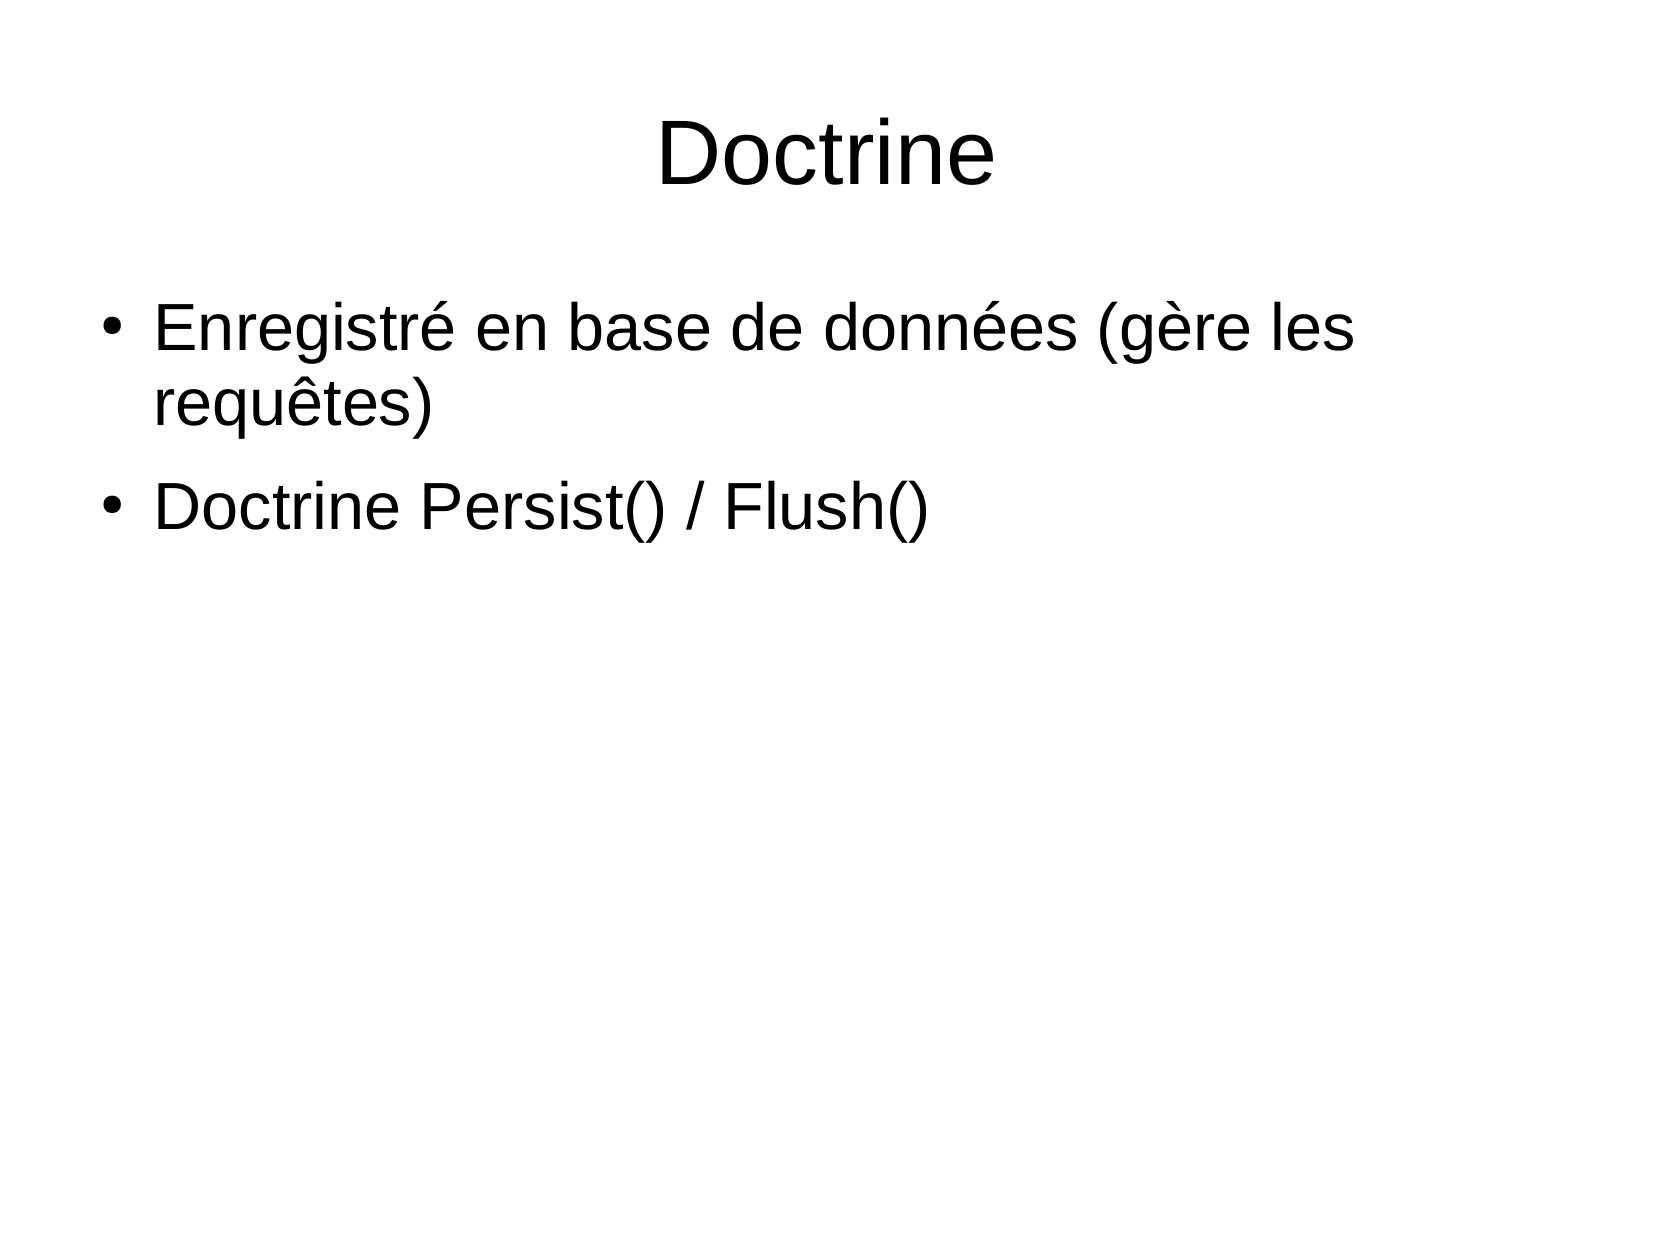

# Doctrine
Enregistré en base de données (gère les requêtes)
Doctrine Persist() / Flush()